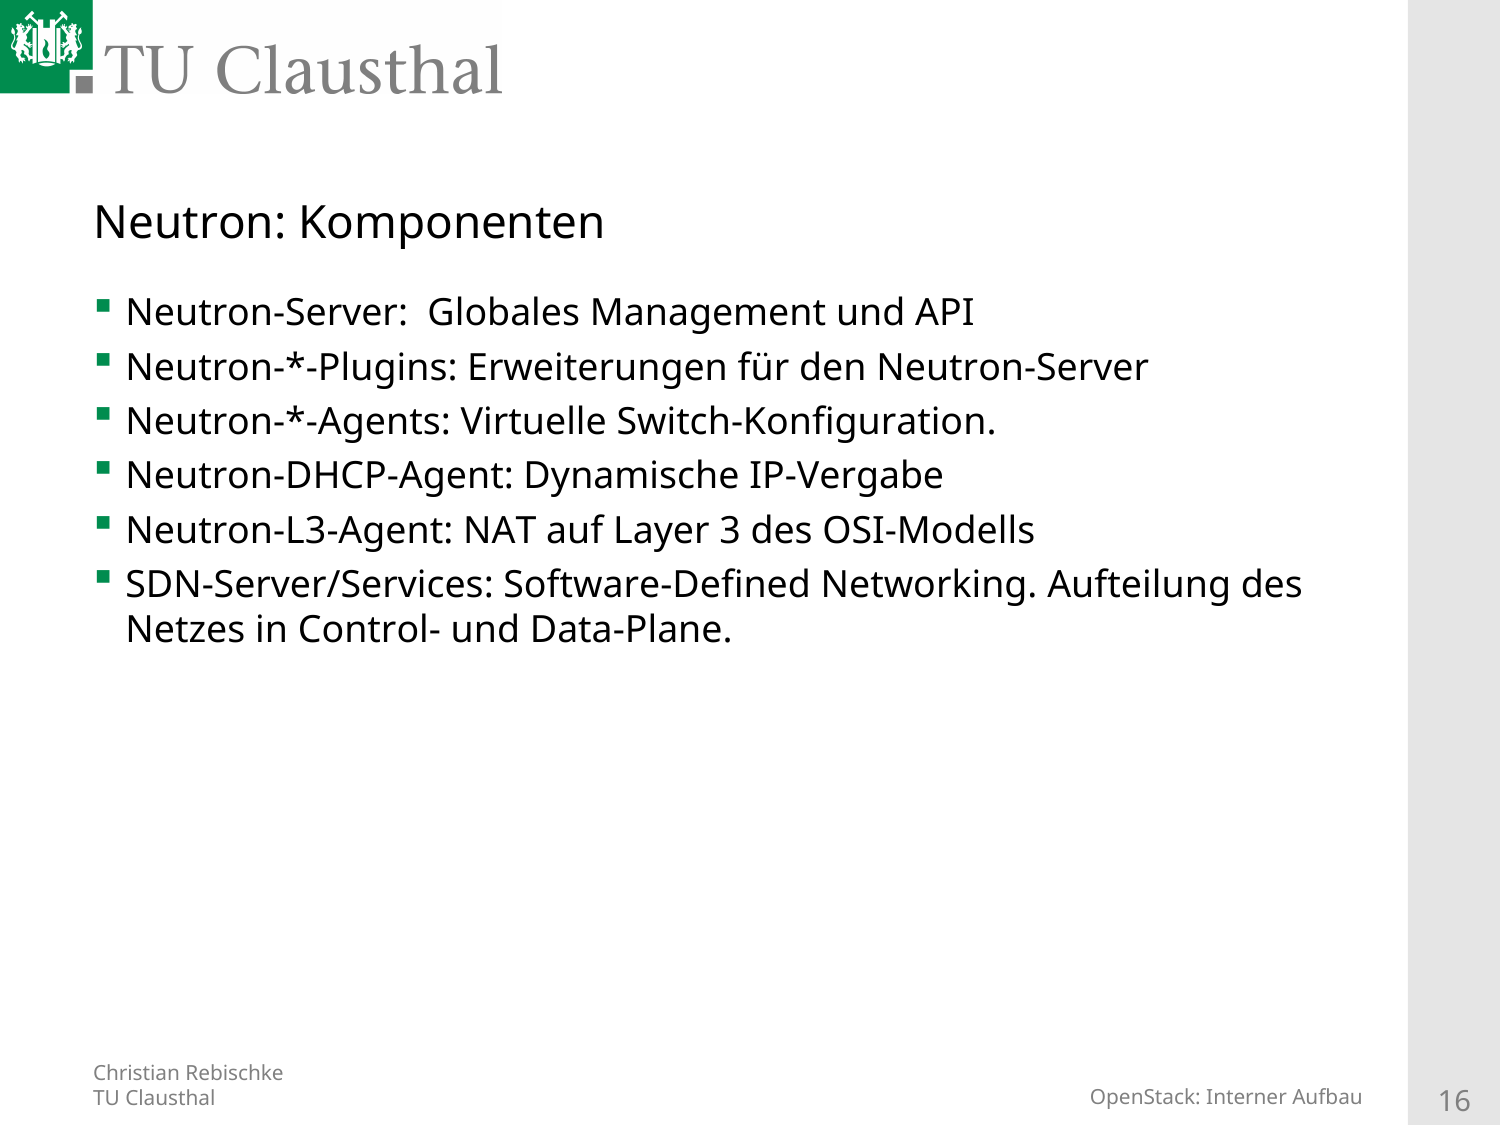

# Neutron: Komponenten
Neutron-Server: Globales Management und API
Neutron-*-Plugins: Erweiterungen für den Neutron-Server
Neutron-*-Agents: Virtuelle Switch-Konfiguration.
Neutron-DHCP-Agent: Dynamische IP-Vergabe
Neutron-L3-Agent: NAT auf Layer 3 des OSI-Modells
SDN-Server/Services: Software-Defined Networking. Aufteilung des Netzes in Control- und Data-Plane.